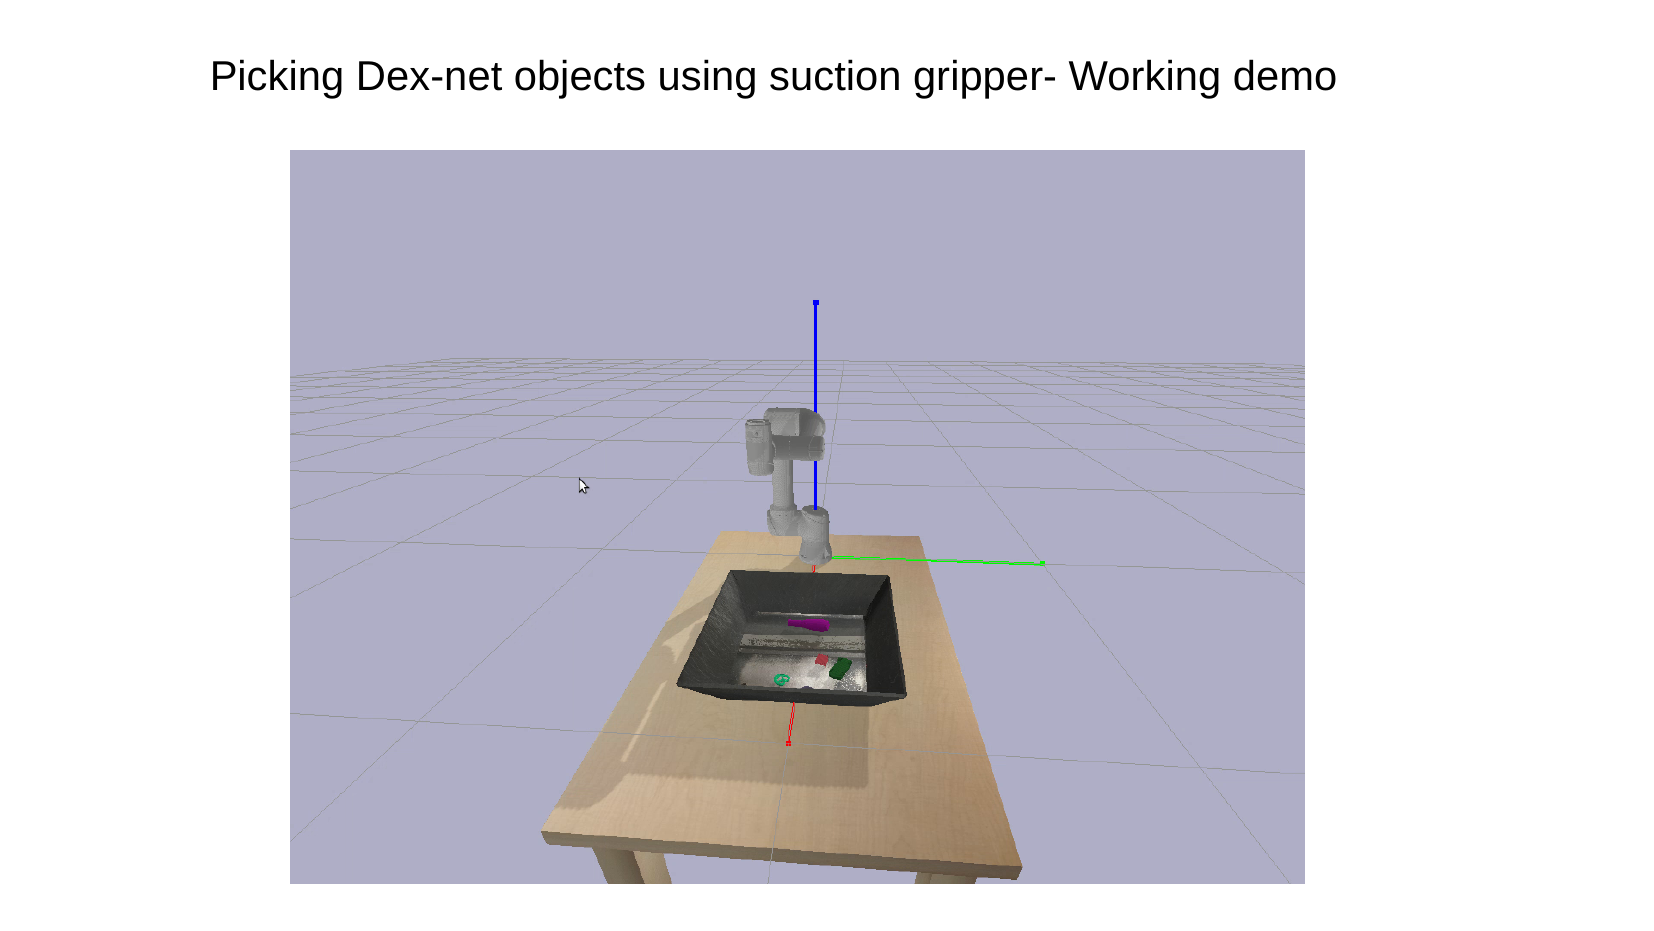

Picking Dex-net objects using suction gripper- Working demo